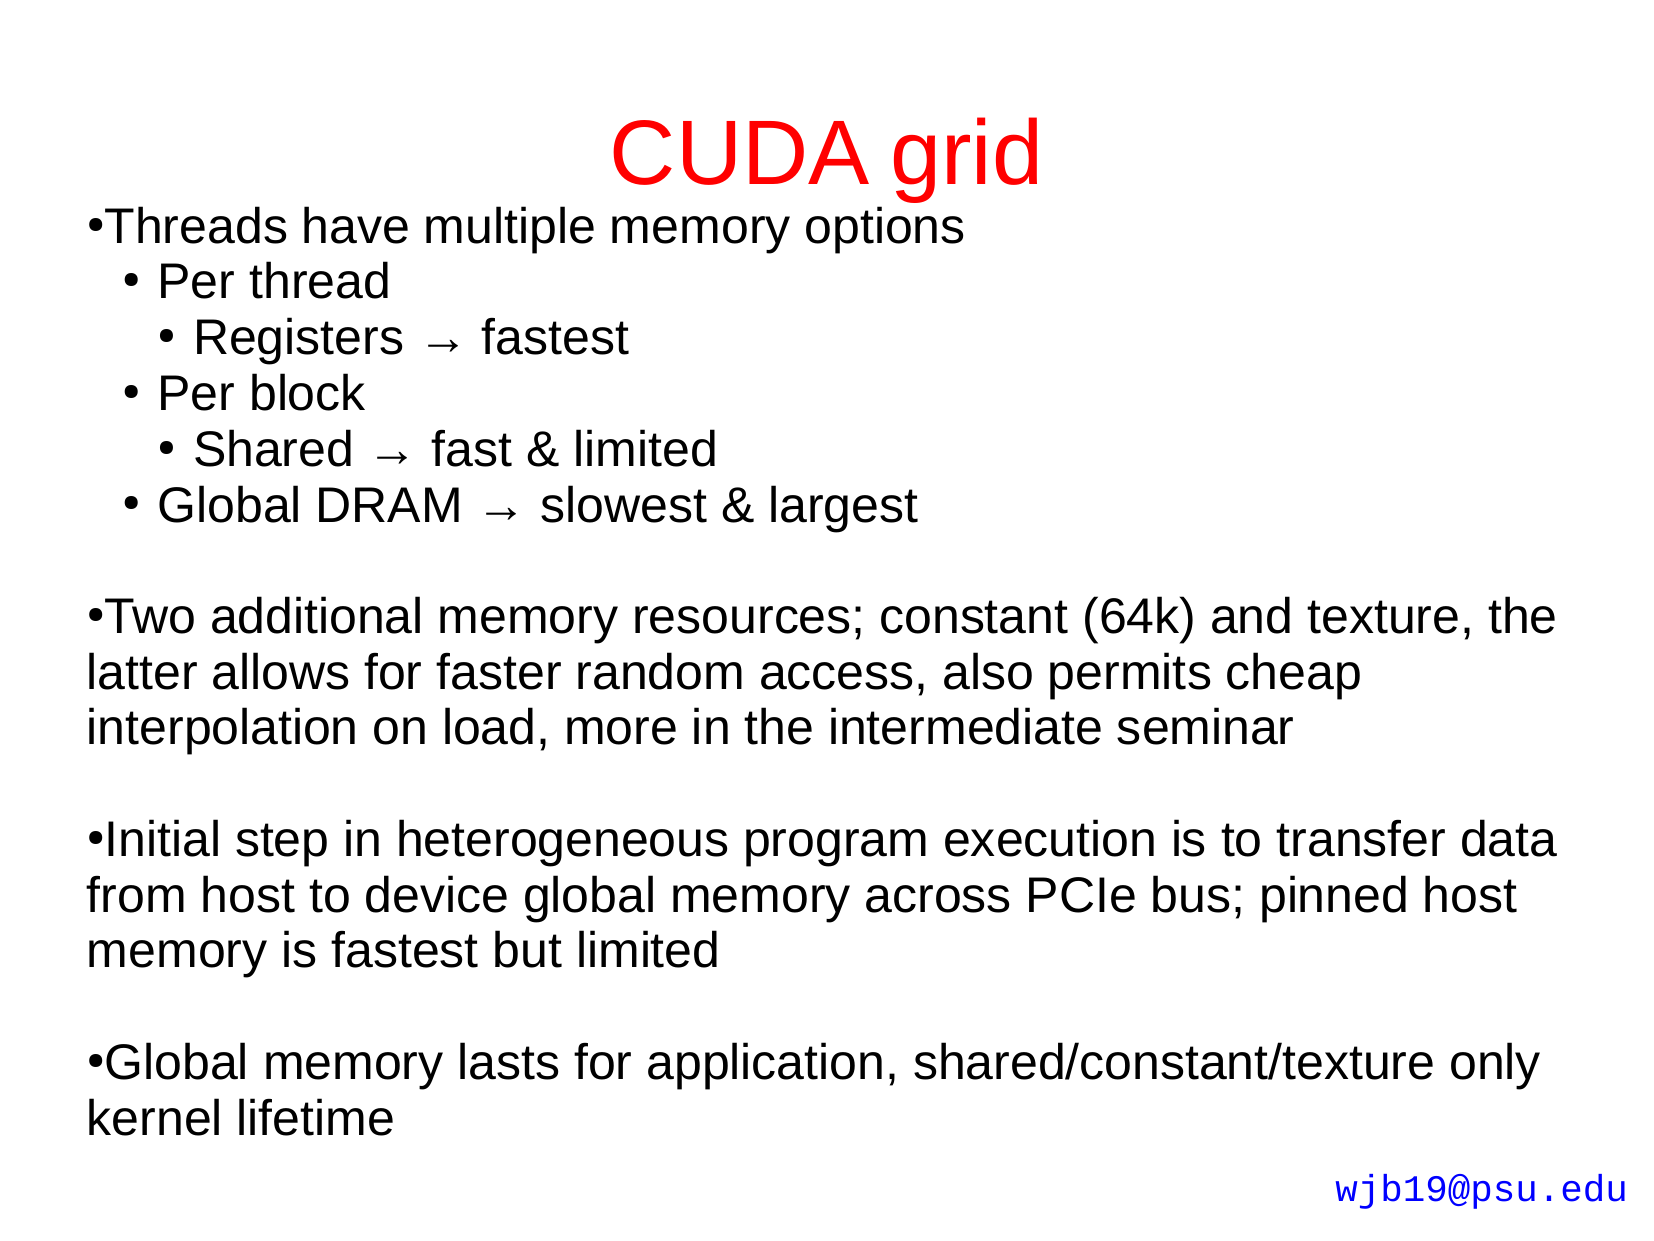

# CUDA grid
Threads have multiple memory options
Per thread
Registers → fastest
Per block
Shared → fast & limited
Global DRAM → slowest & largest
Two additional memory resources; constant (64k) and texture, the latter allows for faster random access, also permits cheap interpolation on load, more in the intermediate seminar
Initial step in heterogeneous program execution is to transfer data from host to device global memory across PCIe bus; pinned host memory is fastest but limited
Global memory lasts for application, shared/constant/texture only kernel lifetime
wjb19@psu.edu